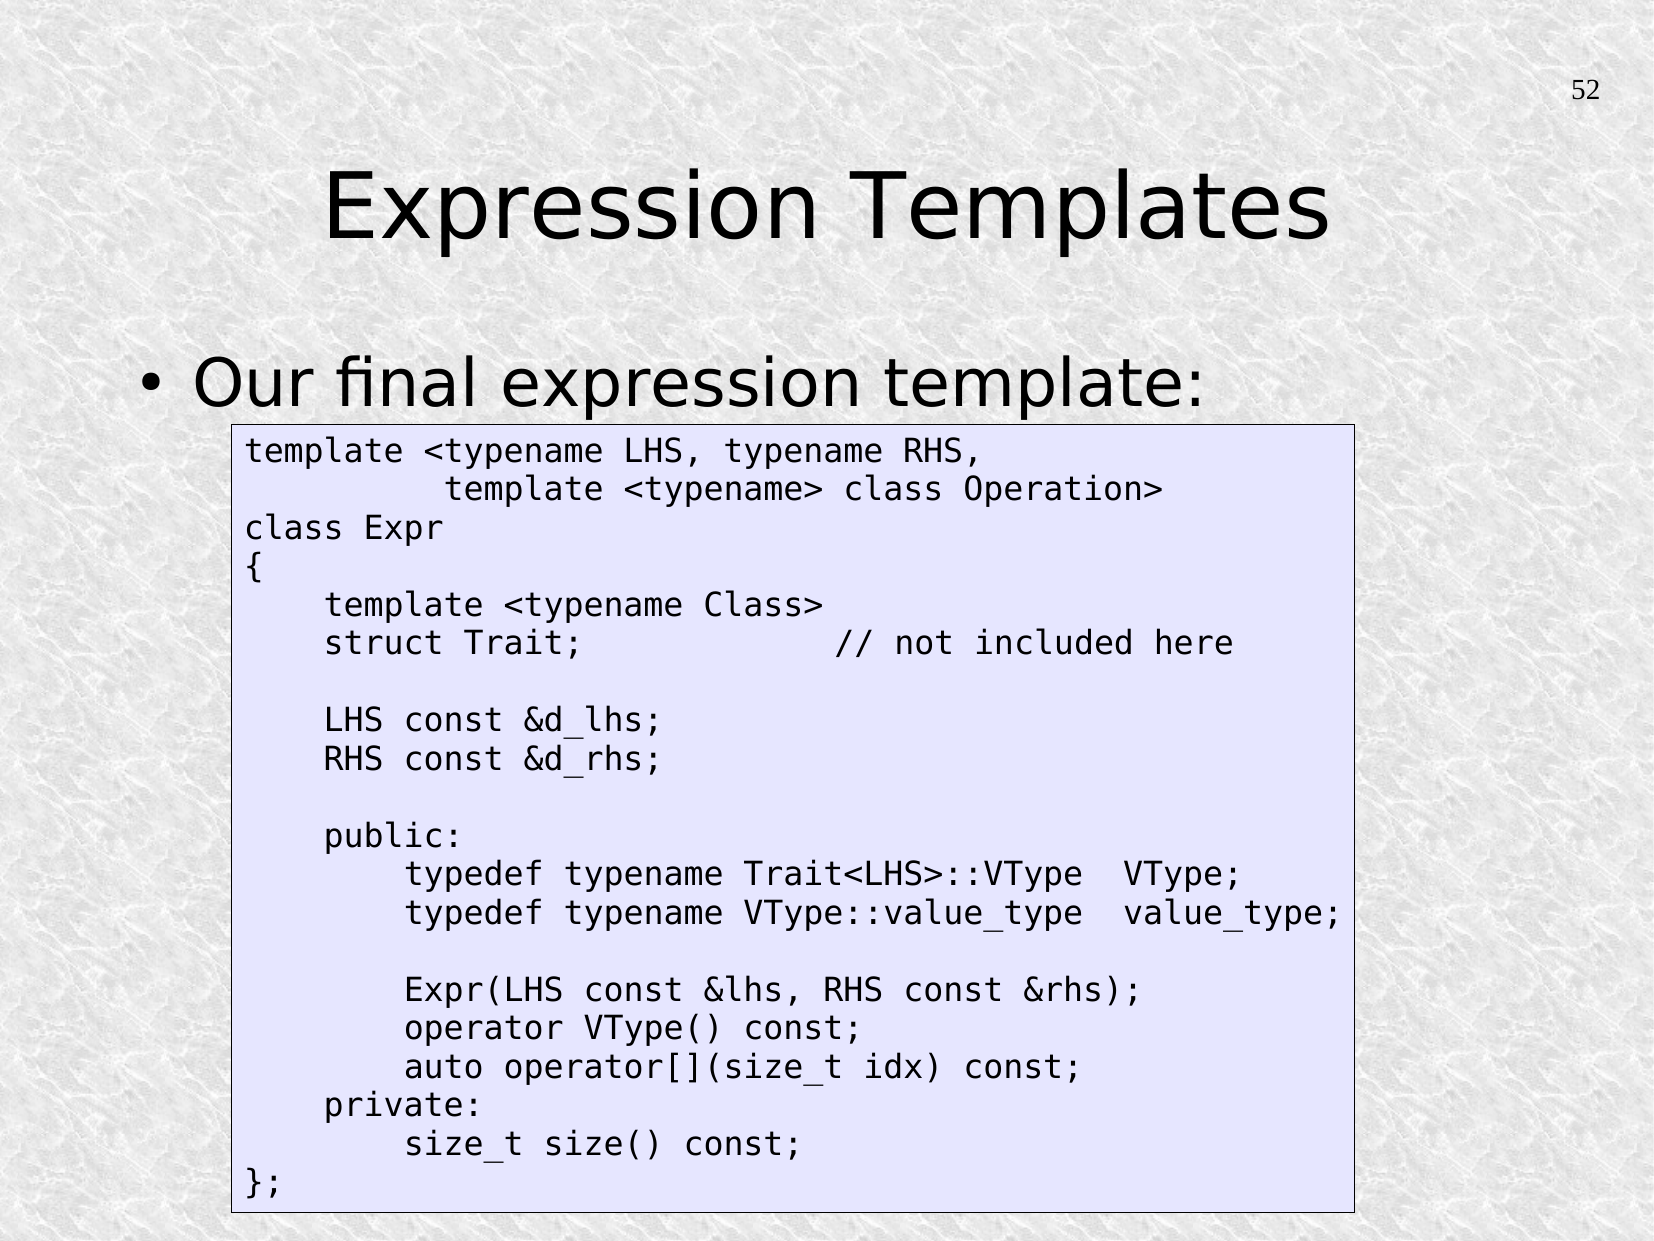

52
# Expression Templates
Our final expression template:
template <typename LHS, typename RHS,
 template <typename> class Operation>
class Expr
{
 template <typename Class>
 struct Trait;				// not included here
 LHS const &d_lhs;
 RHS const &d_rhs;
 public:
 typedef typename Trait<LHS>::VType VType;
 typedef typename VType::value_type value_type;
 Expr(LHS const &lhs, RHS const &rhs);
 operator VType() const;
 auto operator[](size_t idx) const;
 private:
 size_t size() const;
};